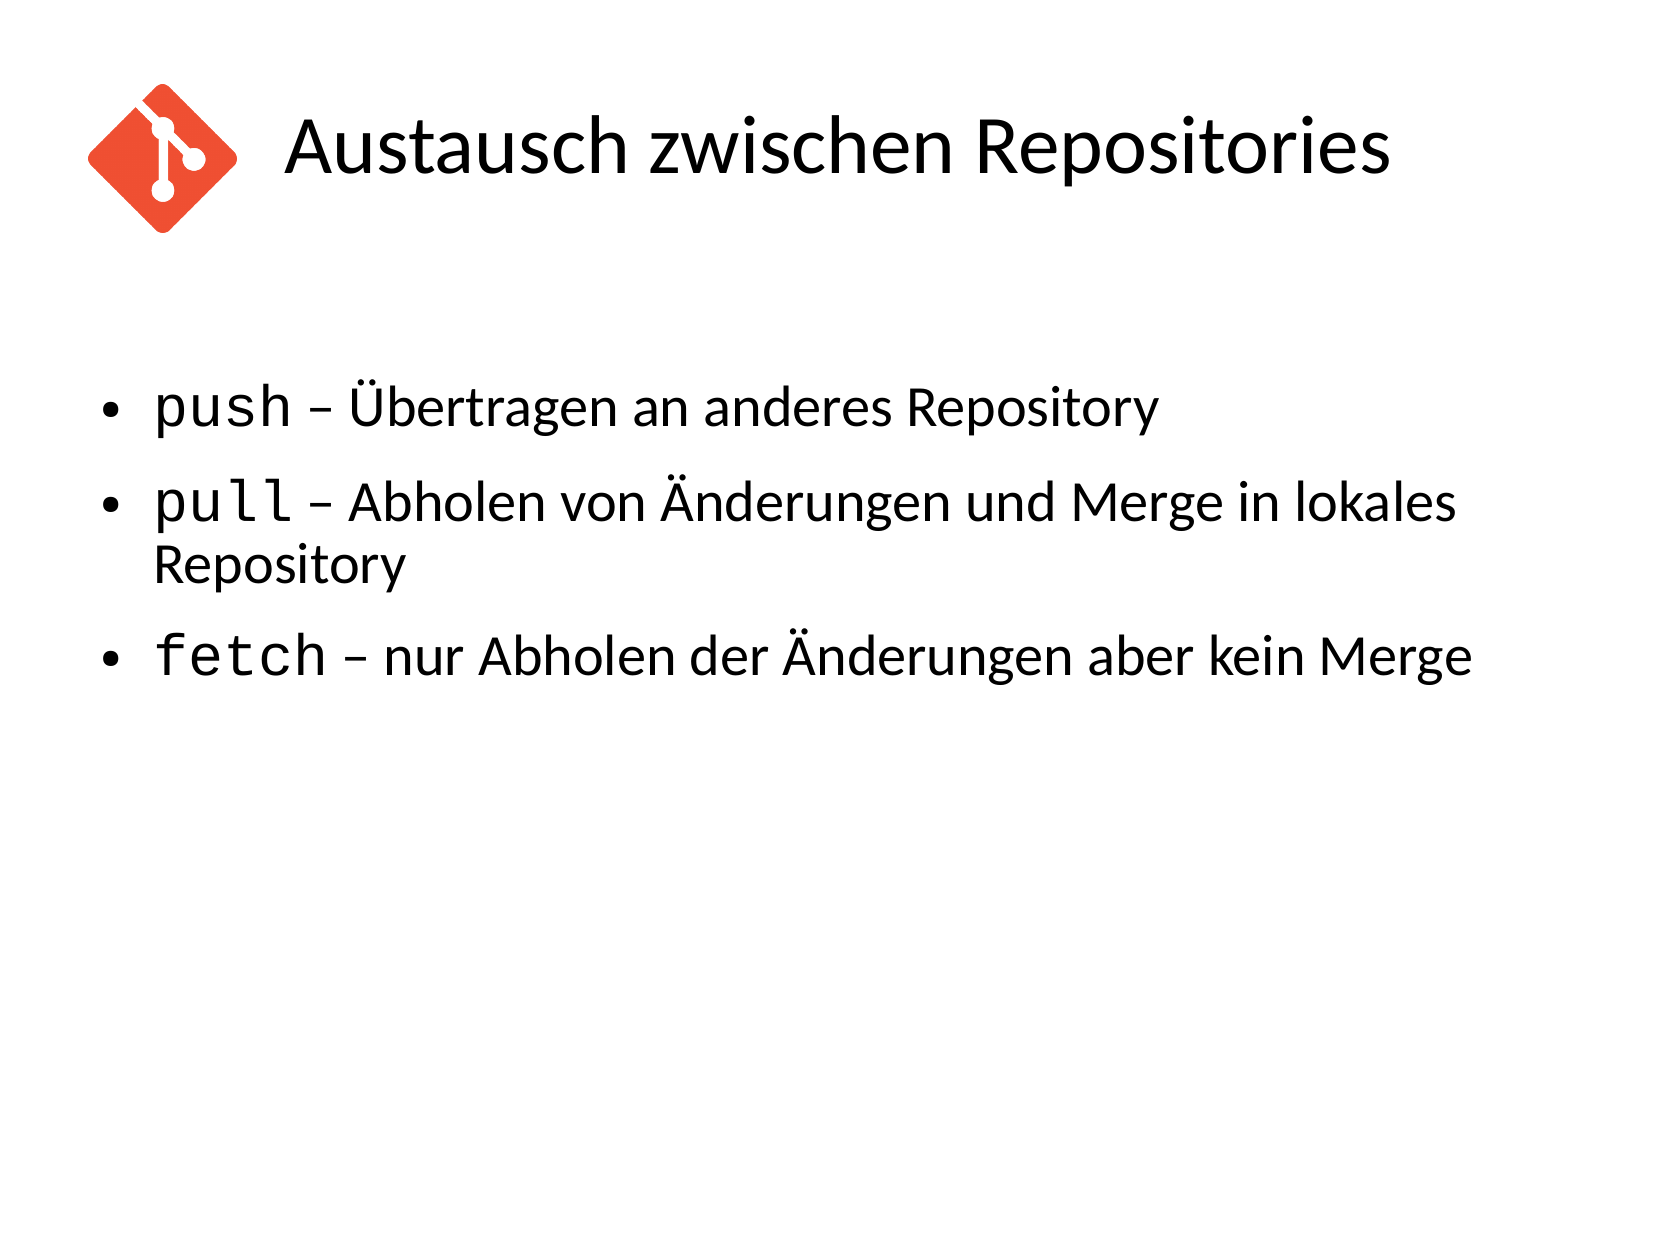

# Austausch zwischen Repositories
push – Übertragen an anderes Repository
pull – Abholen von Änderungen und Merge in lokales Repository
fetch – nur Abholen der Änderungen aber kein Merge